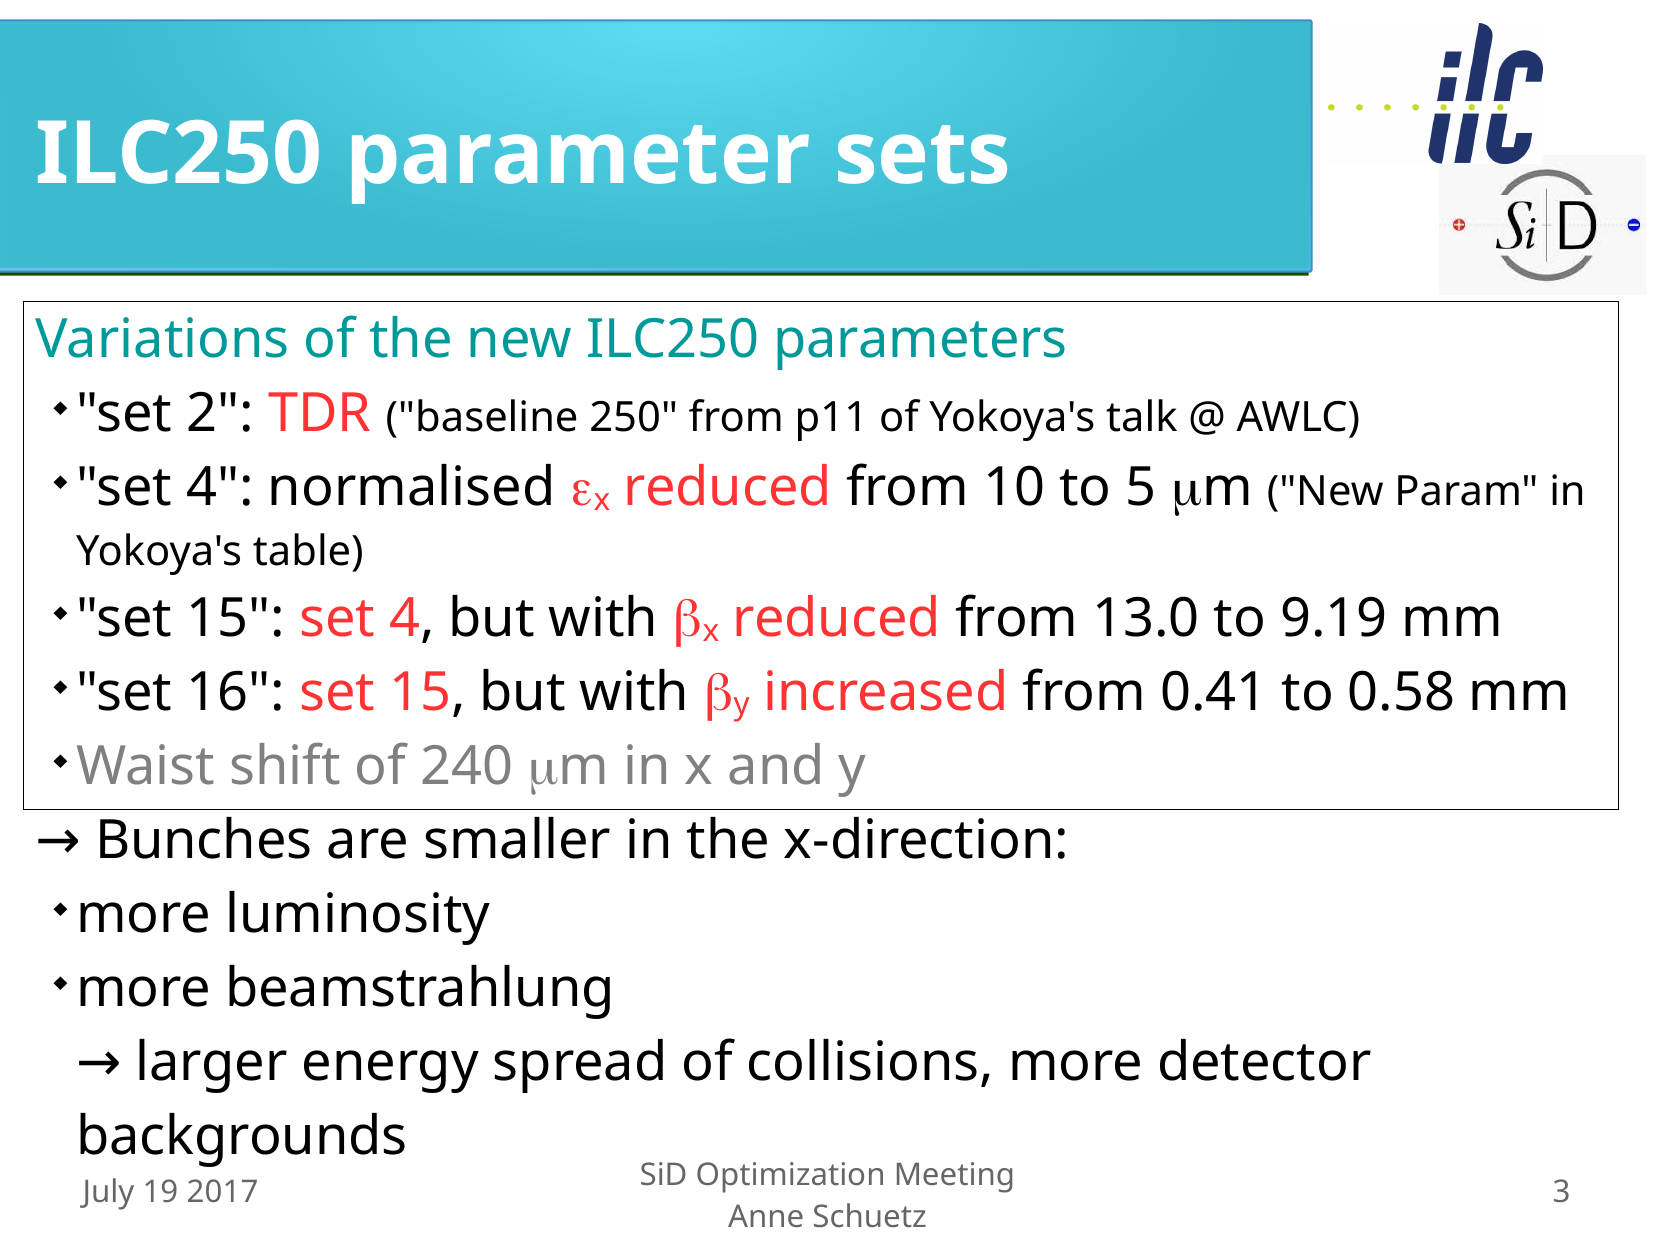

# ILC250 parameter sets
Variations of the new ILC250 parameters
"set 2": TDR ("baseline 250" from p11 of Yokoya's talk @ AWLC)
"set 4": normalised ex reduced from 10 to 5 mm ("New Param" in Yokoya's table)
"set 15": set 4, but with bx reduced from 13.0 to 9.19 mm
"set 16": set 15, but with by increased from 0.41 to 0.58 mm
Waist shift of 240 mm in x and y
→ Bunches are smaller in the x-direction:
more luminosity
more beamstrahlung
→ larger energy spread of collisions, more detector backgrounds
3